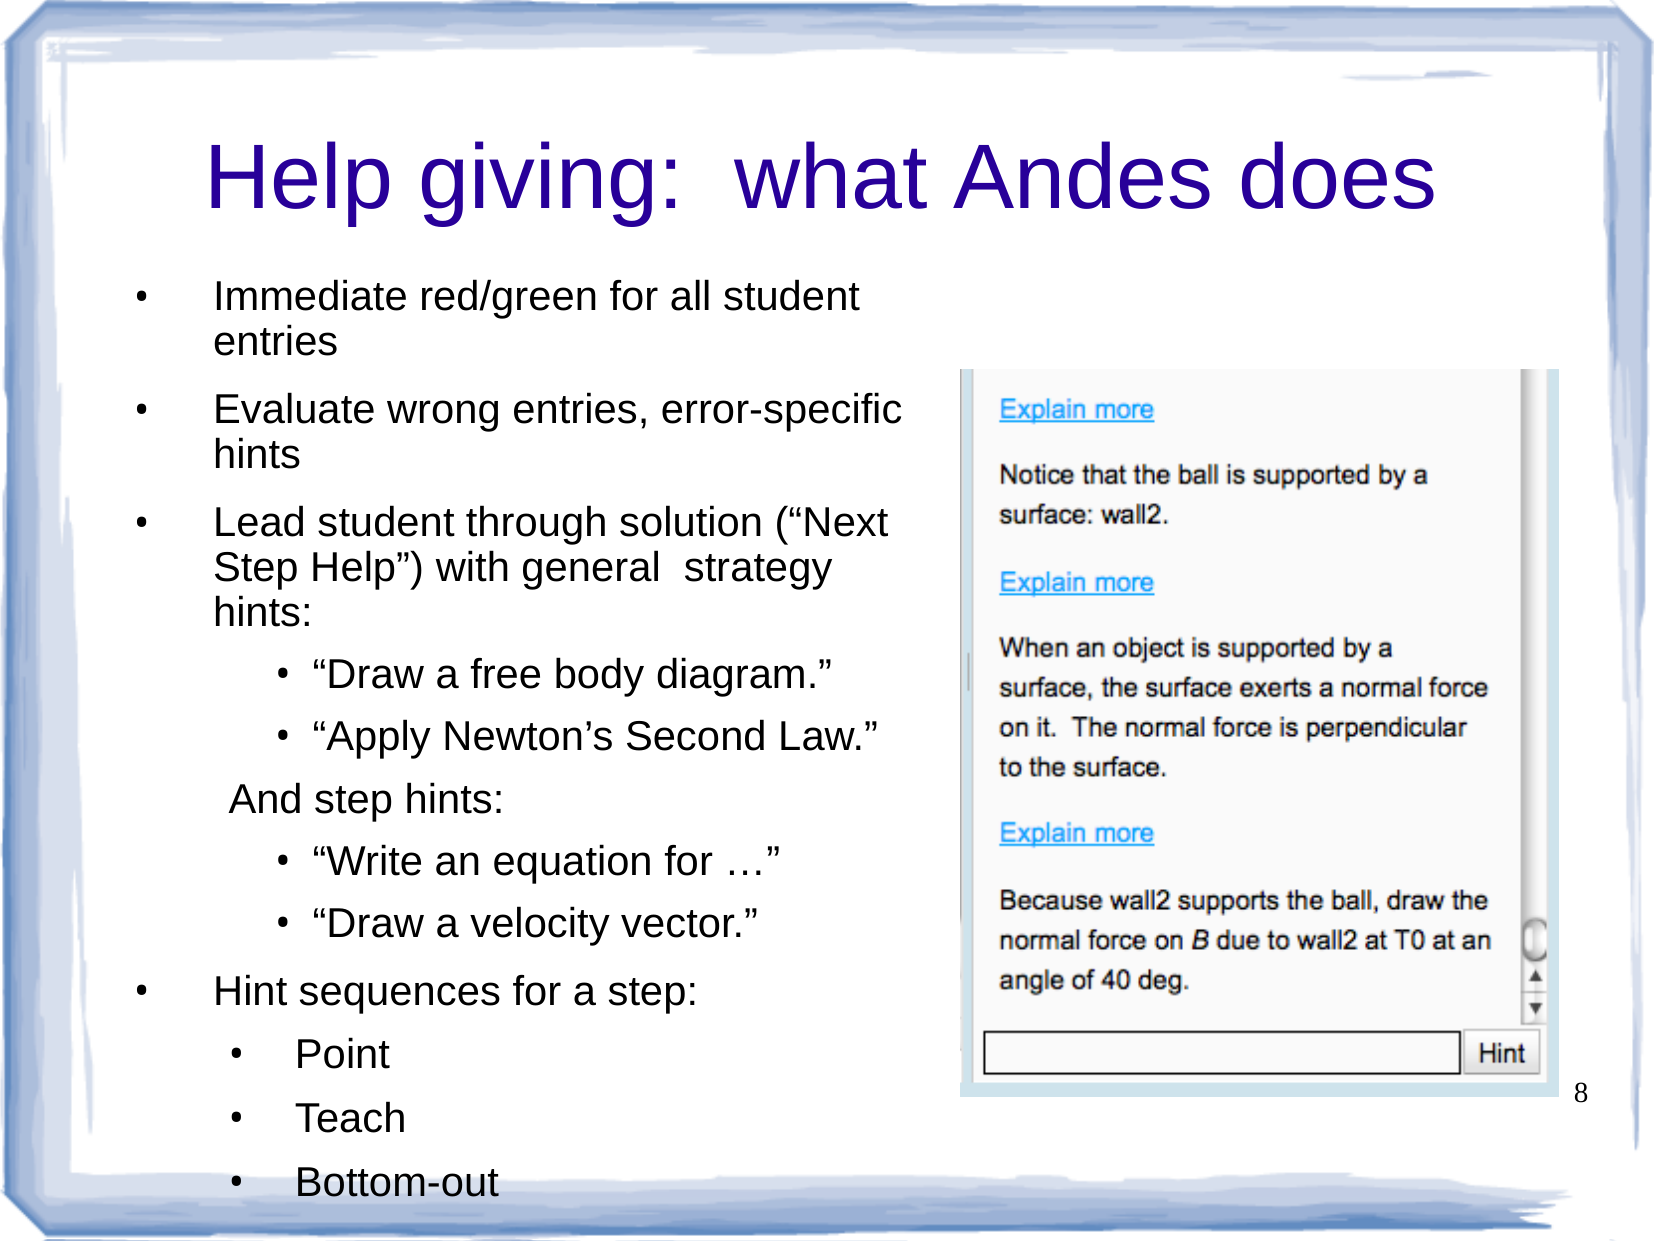

# Help giving: what Andes does
Immediate red/green for all student entries
Evaluate wrong entries, error-specific hints
Lead student through solution (“Next Step Help”) with general strategy hints:
“Draw a free body diagram.”
“Apply Newton’s Second Law.”
And step hints:
“Write an equation for …”
“Draw a velocity vector.”
Hint sequences for a step:
Point
Teach
Bottom-out
8